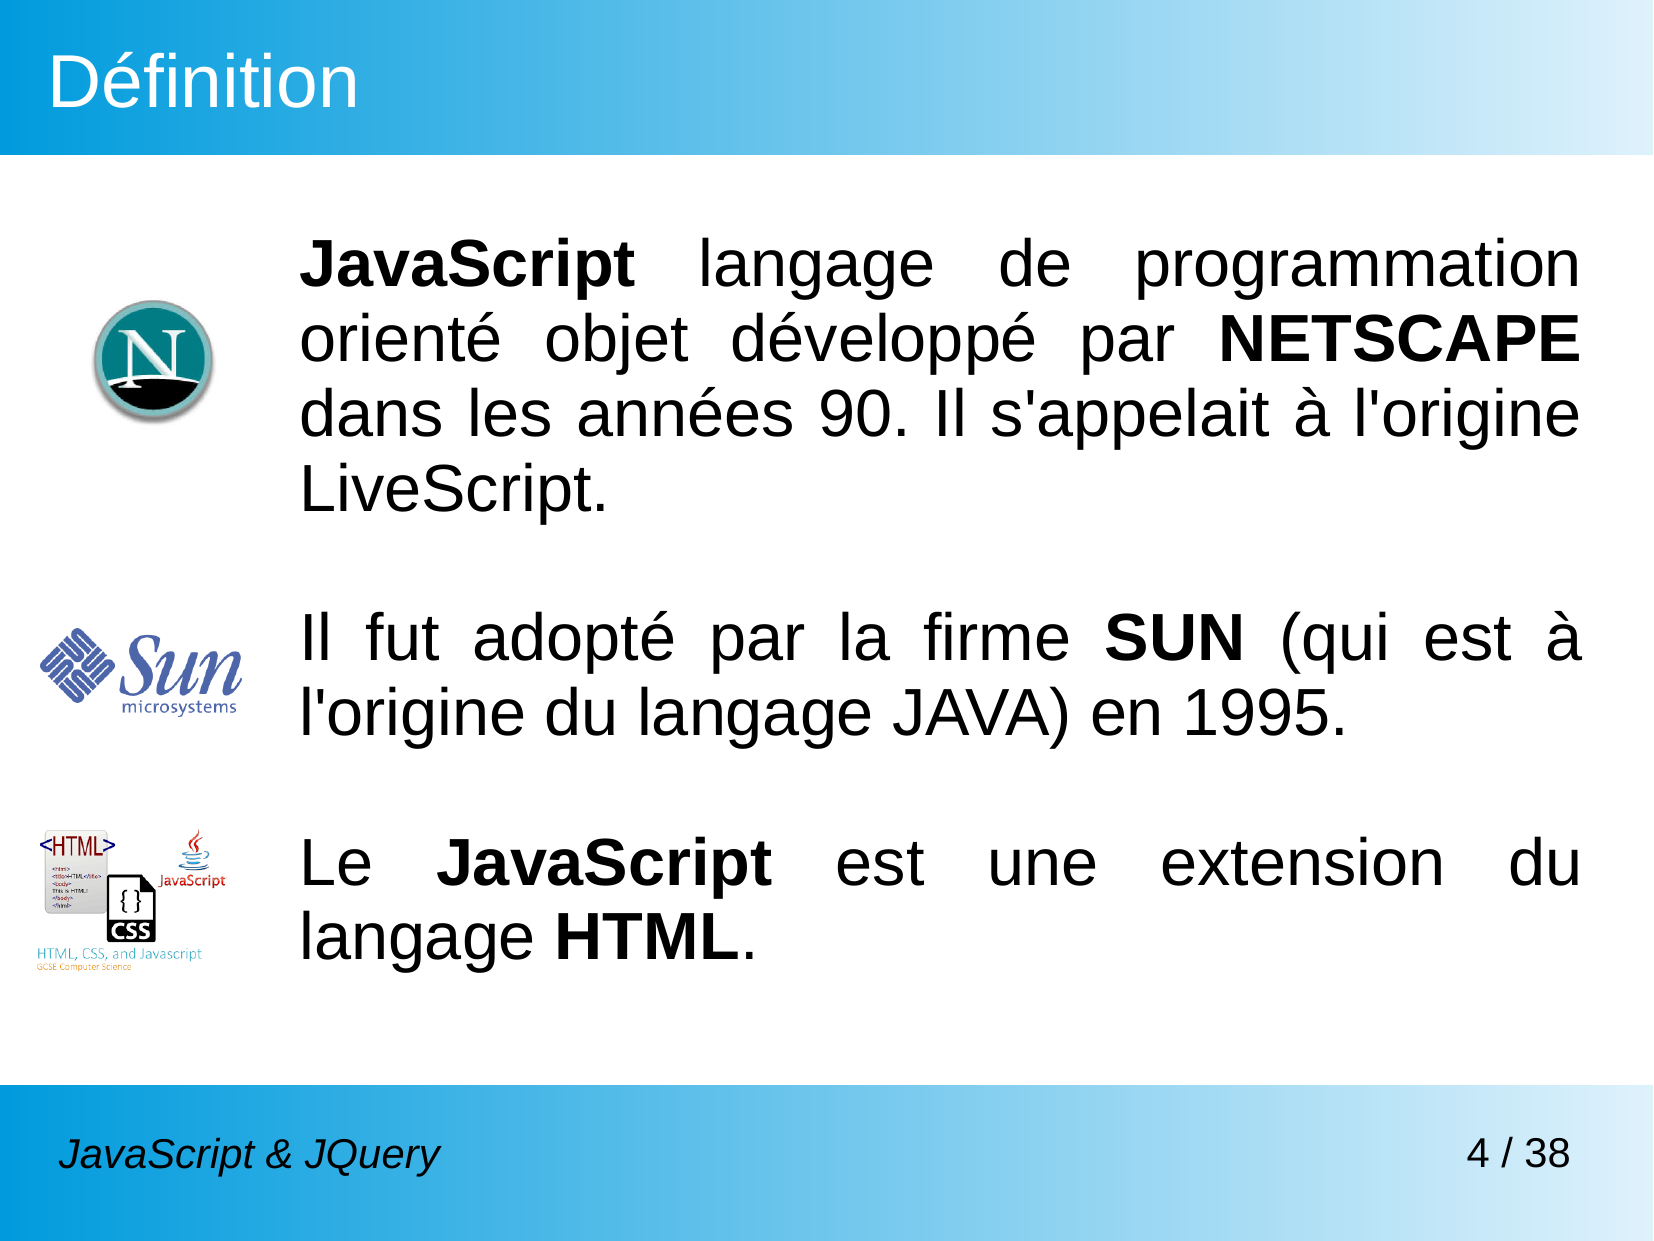

# Définition
JavaScript langage de programmation orienté objet développé par NETSCAPE dans les années 90. Il s'appelait à l'origine LiveScript.
Il fut adopté par la firme SUN (qui est à l'origine du langage JAVA) en 1995.
Le JavaScript est une extension du langage HTML.